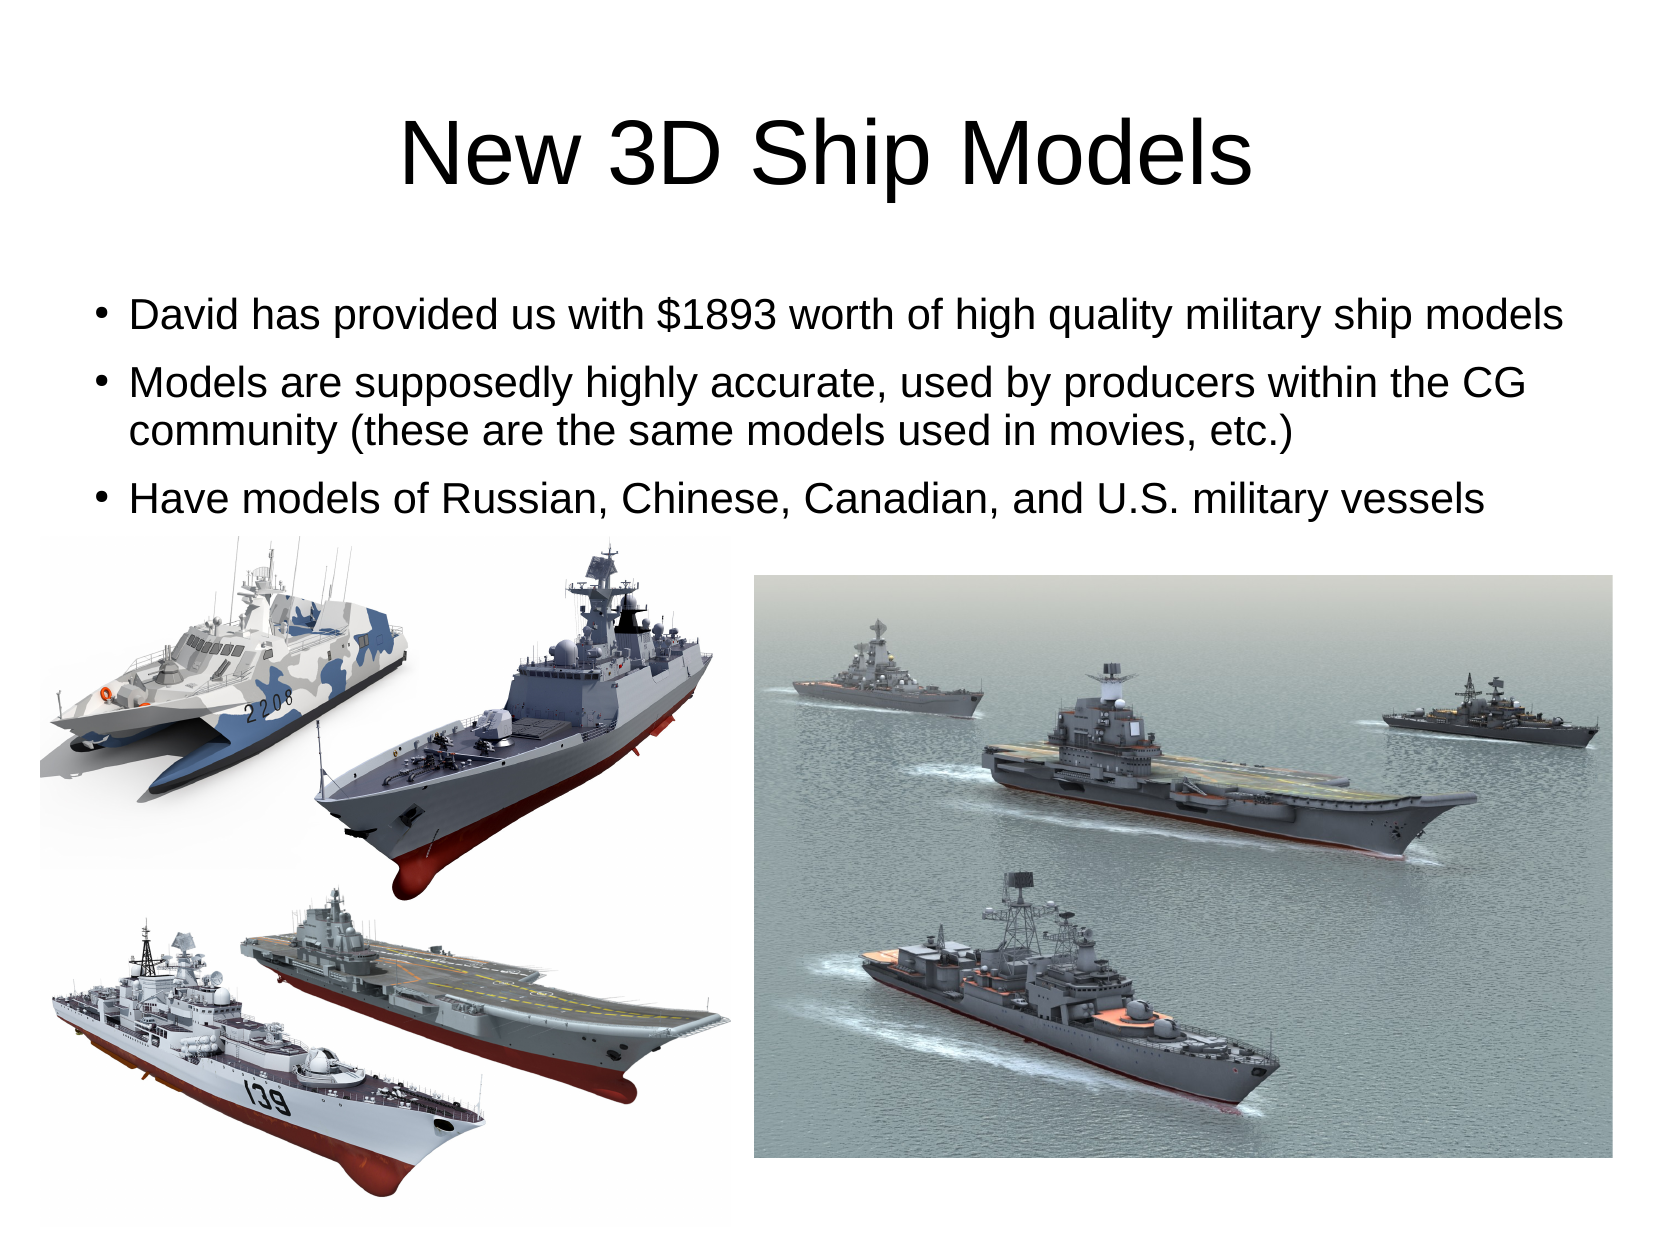

# New 3D Ship Models
David has provided us with $1893 worth of high quality military ship models
Models are supposedly highly accurate, used by producers within the CG community (these are the same models used in movies, etc.)
Have models of Russian, Chinese, Canadian, and U.S. military vessels